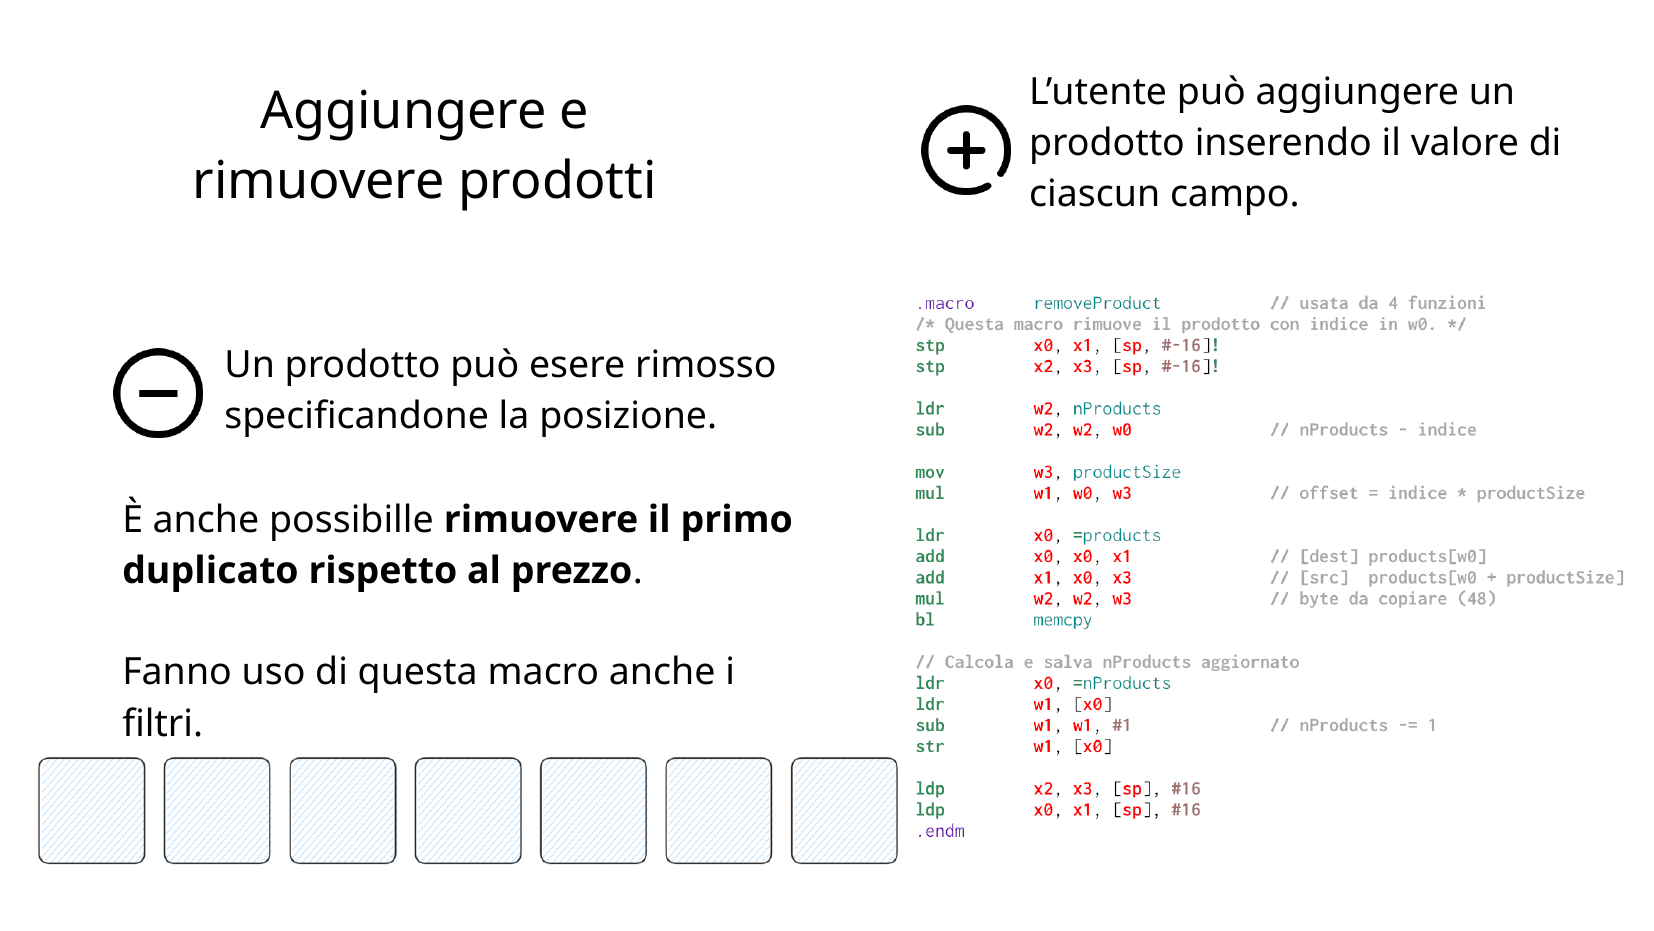

# Aggiungere e rimuovere prodotti
L’utente può aggiungere un prodotto inserendo il valore di ciascun campo.
Un prodotto può esere rimosso specificandone la posizione.
È anche possibille rimuovere il primo duplicato rispetto al prezzo.
Fanno uso di questa macro anche i filtri.